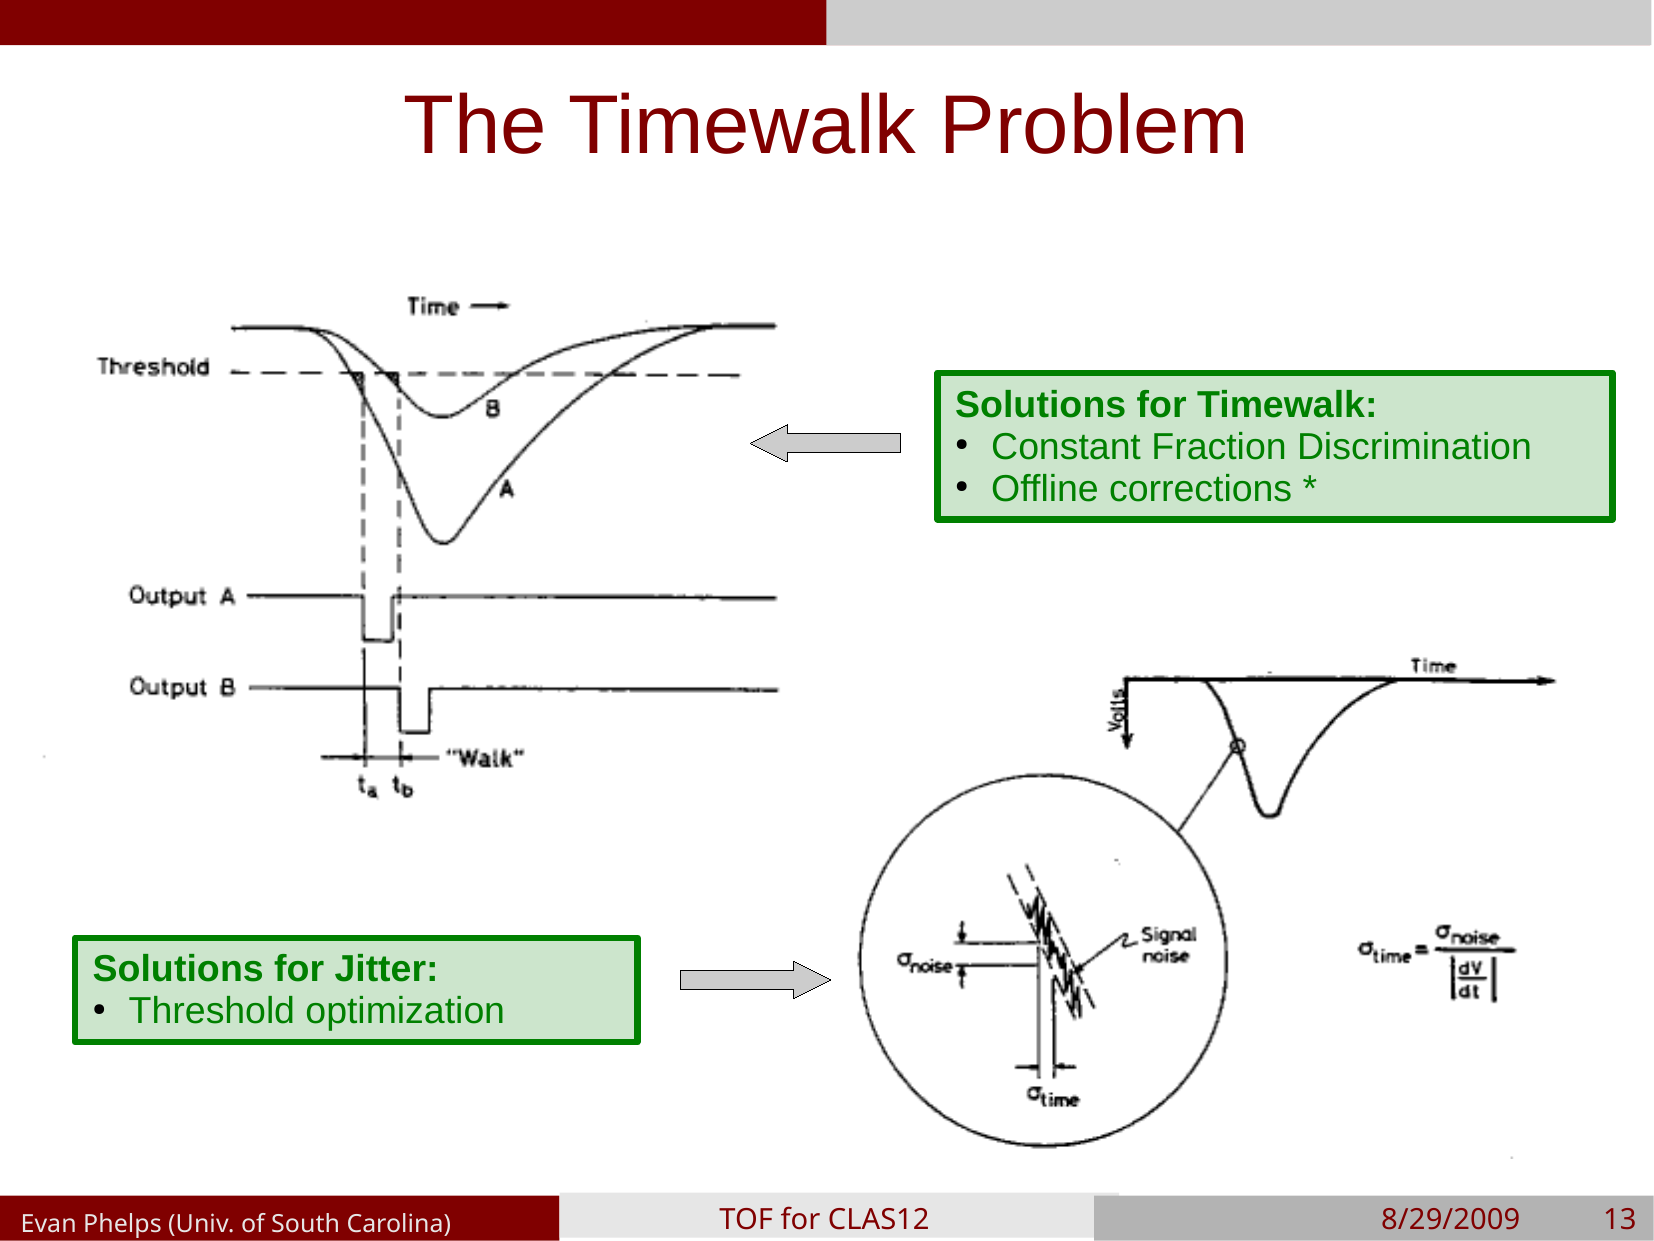

# The Timewalk Problem
Solutions for Timewalk:
Constant Fraction Discrimination
Offline corrections *
Solutions for Jitter:
Threshold optimization
TOF for CLAS12
13